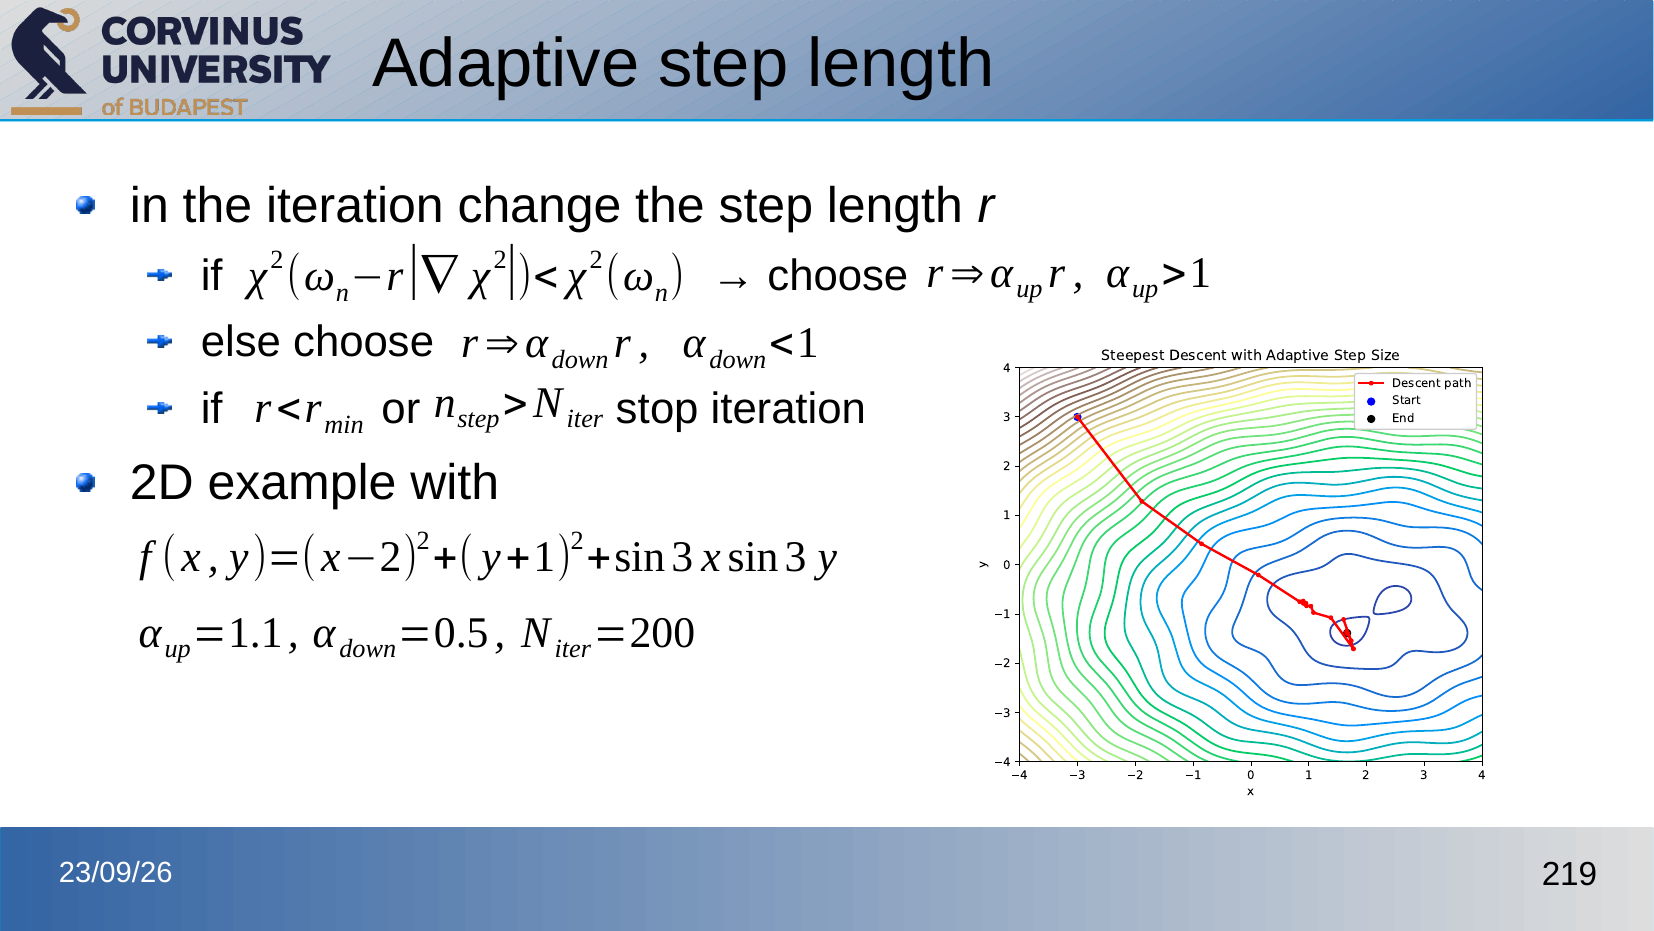

# Adaptive step length
in the iteration change the step length r
if → choose
else choose
if or stop iteration
2D example with